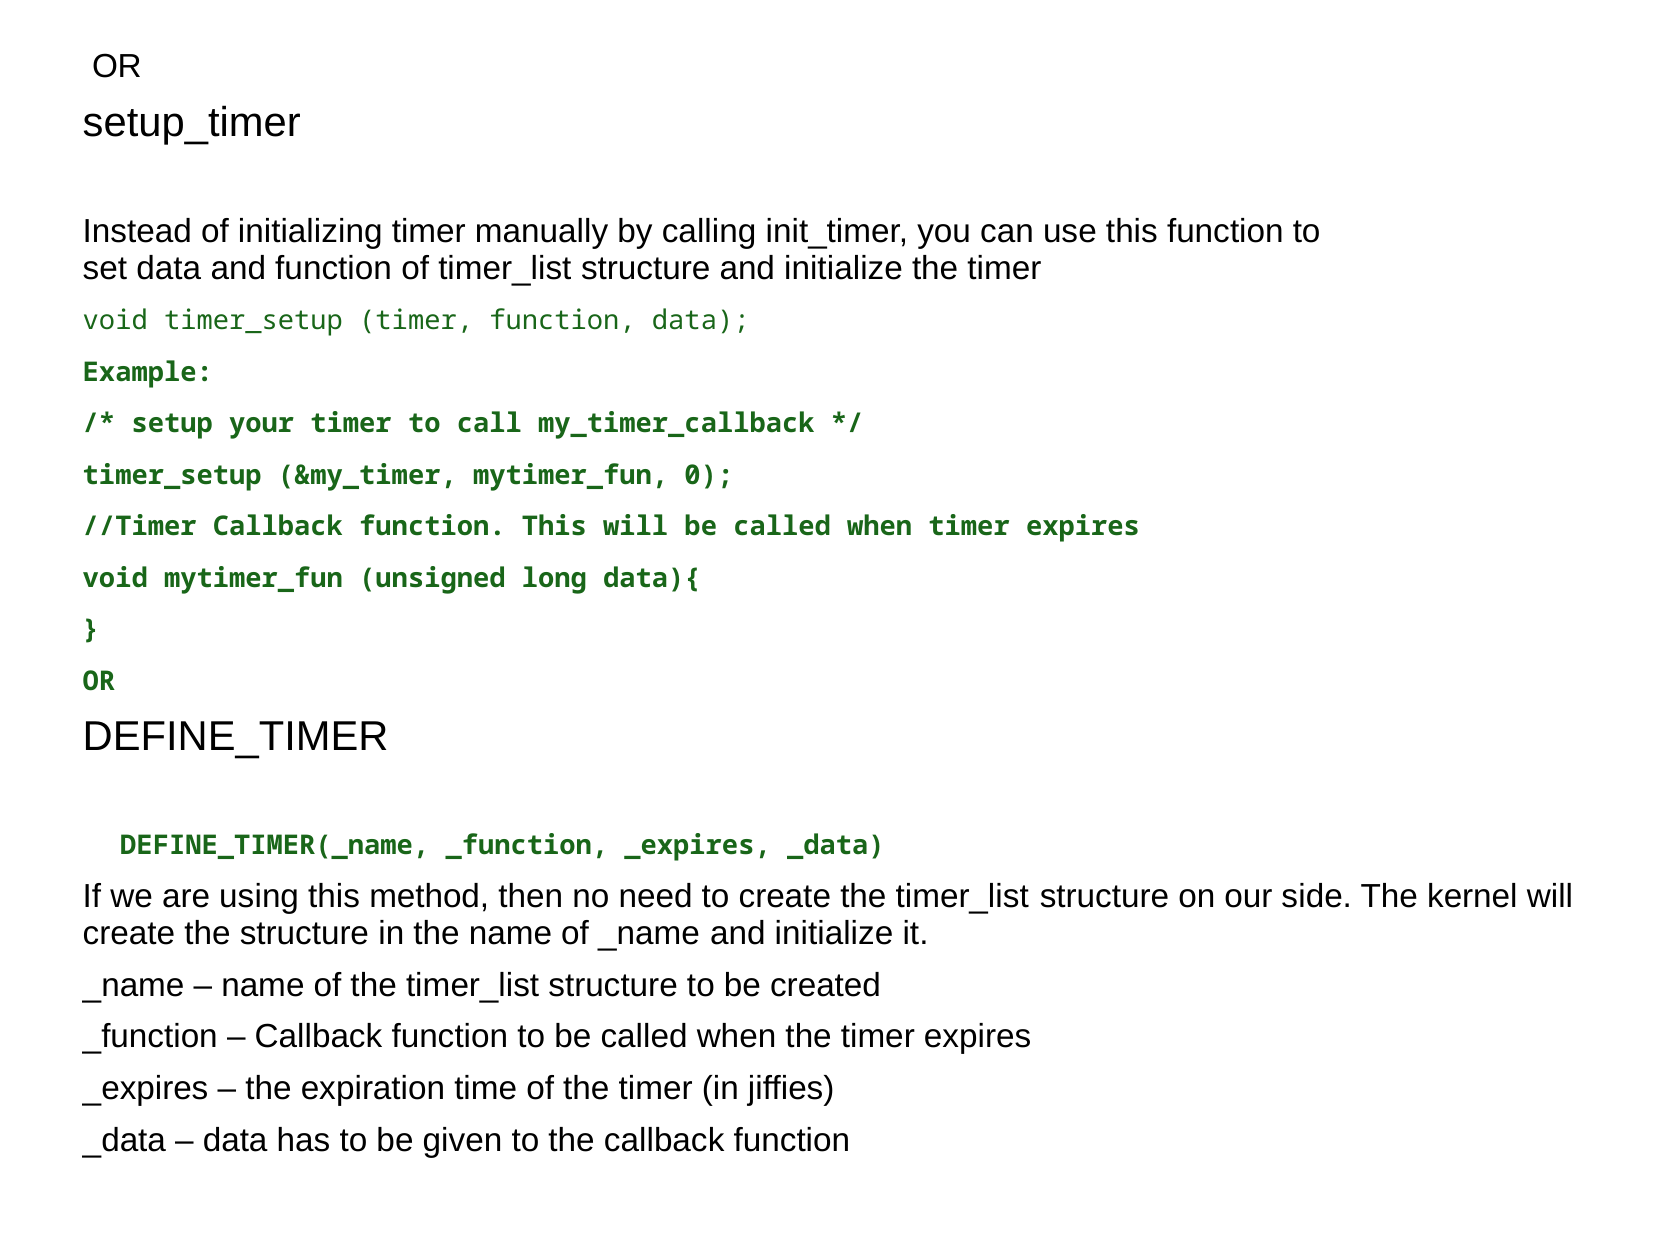

# OR
setup_timer
Instead of initializing timer manually by calling init_timer, you can use this function to set data and function of timer_list structure and initialize the timer
void timer_setup (timer, function, data);
Example:
/* setup your timer to call my_timer_callback */
timer_setup (&my_timer, mytimer_fun, 0);
//Timer Callback function. This will be called when timer expires
void mytimer_fun (unsigned long data){
}
OR
DEFINE_TIMER
DEFINE_TIMER(_name, _function, _expires, _data)
If we are using this method, then no need to create the timer_list structure on our side. The kernel will create the structure in the name of _name and initialize it.
_name – name of the timer_list structure to be created
_function – Callback function to be called when the timer expires
_expires – the expiration time of the timer (in jiffies)
_data – data has to be given to the callback function